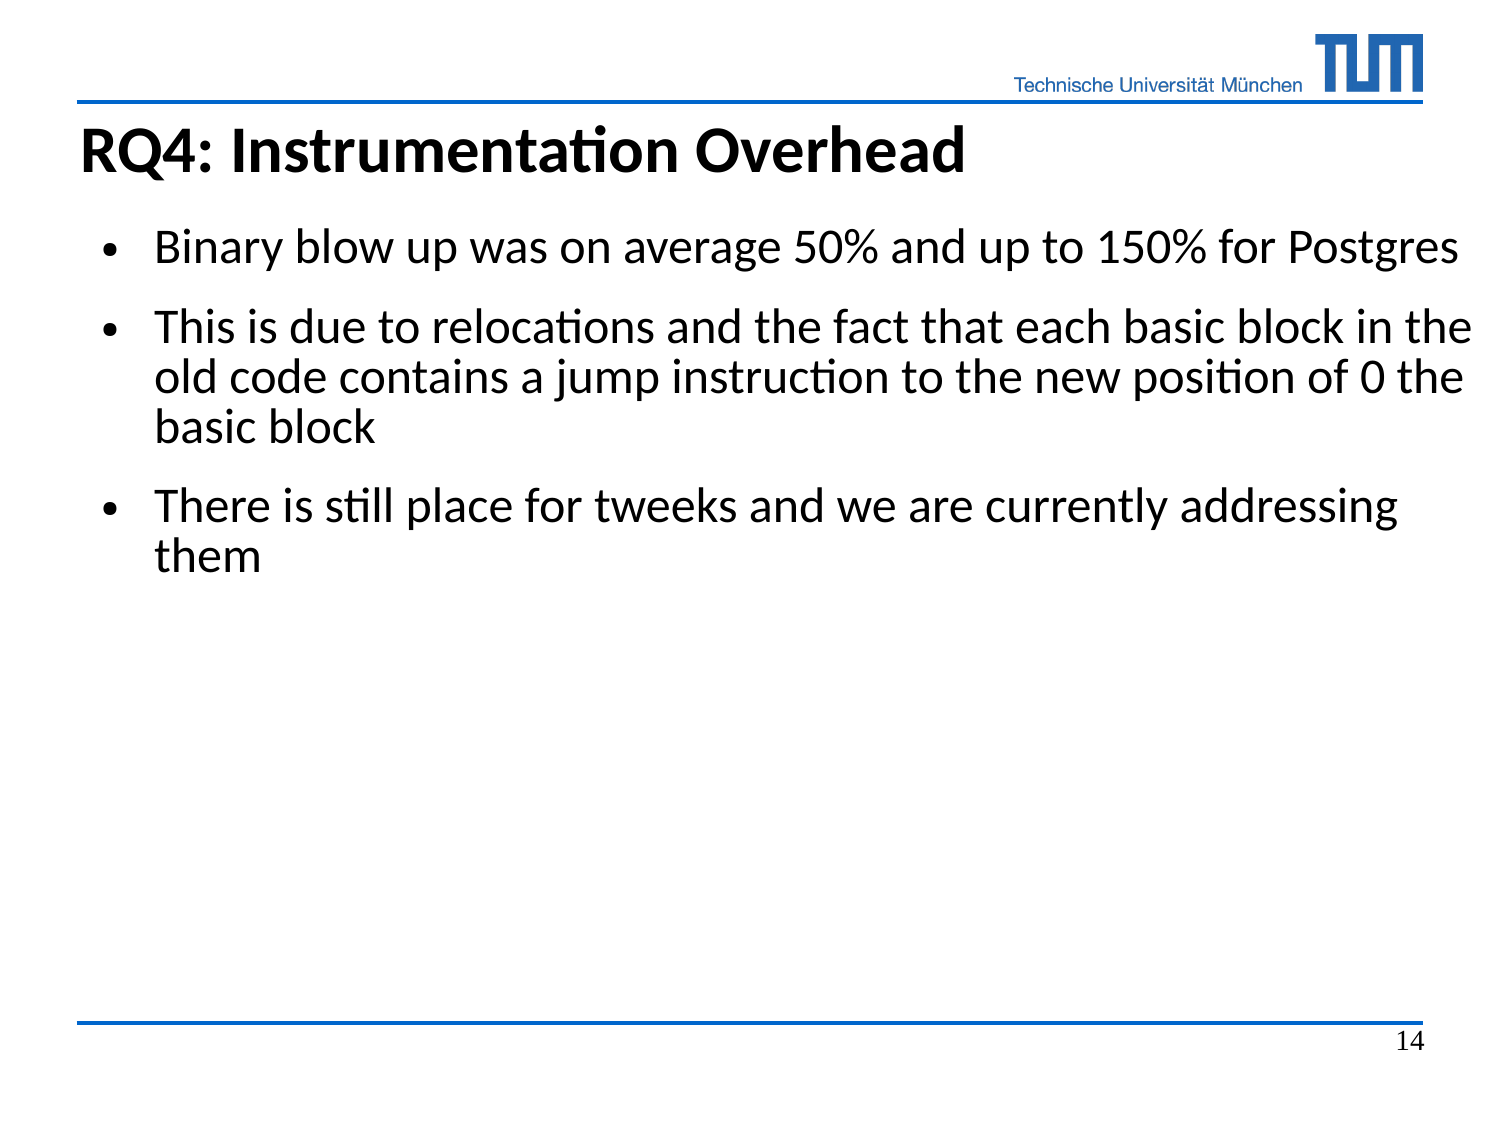

# RQ4: Instrumentation Overhead
Binary blow up was on average 50% and up to 150% for Postgres
This is due to relocations and the fact that each basic block in the old code contains a jump instruction to the new position of 0 the basic block
There is still place for tweeks and we are currently addressing them
14